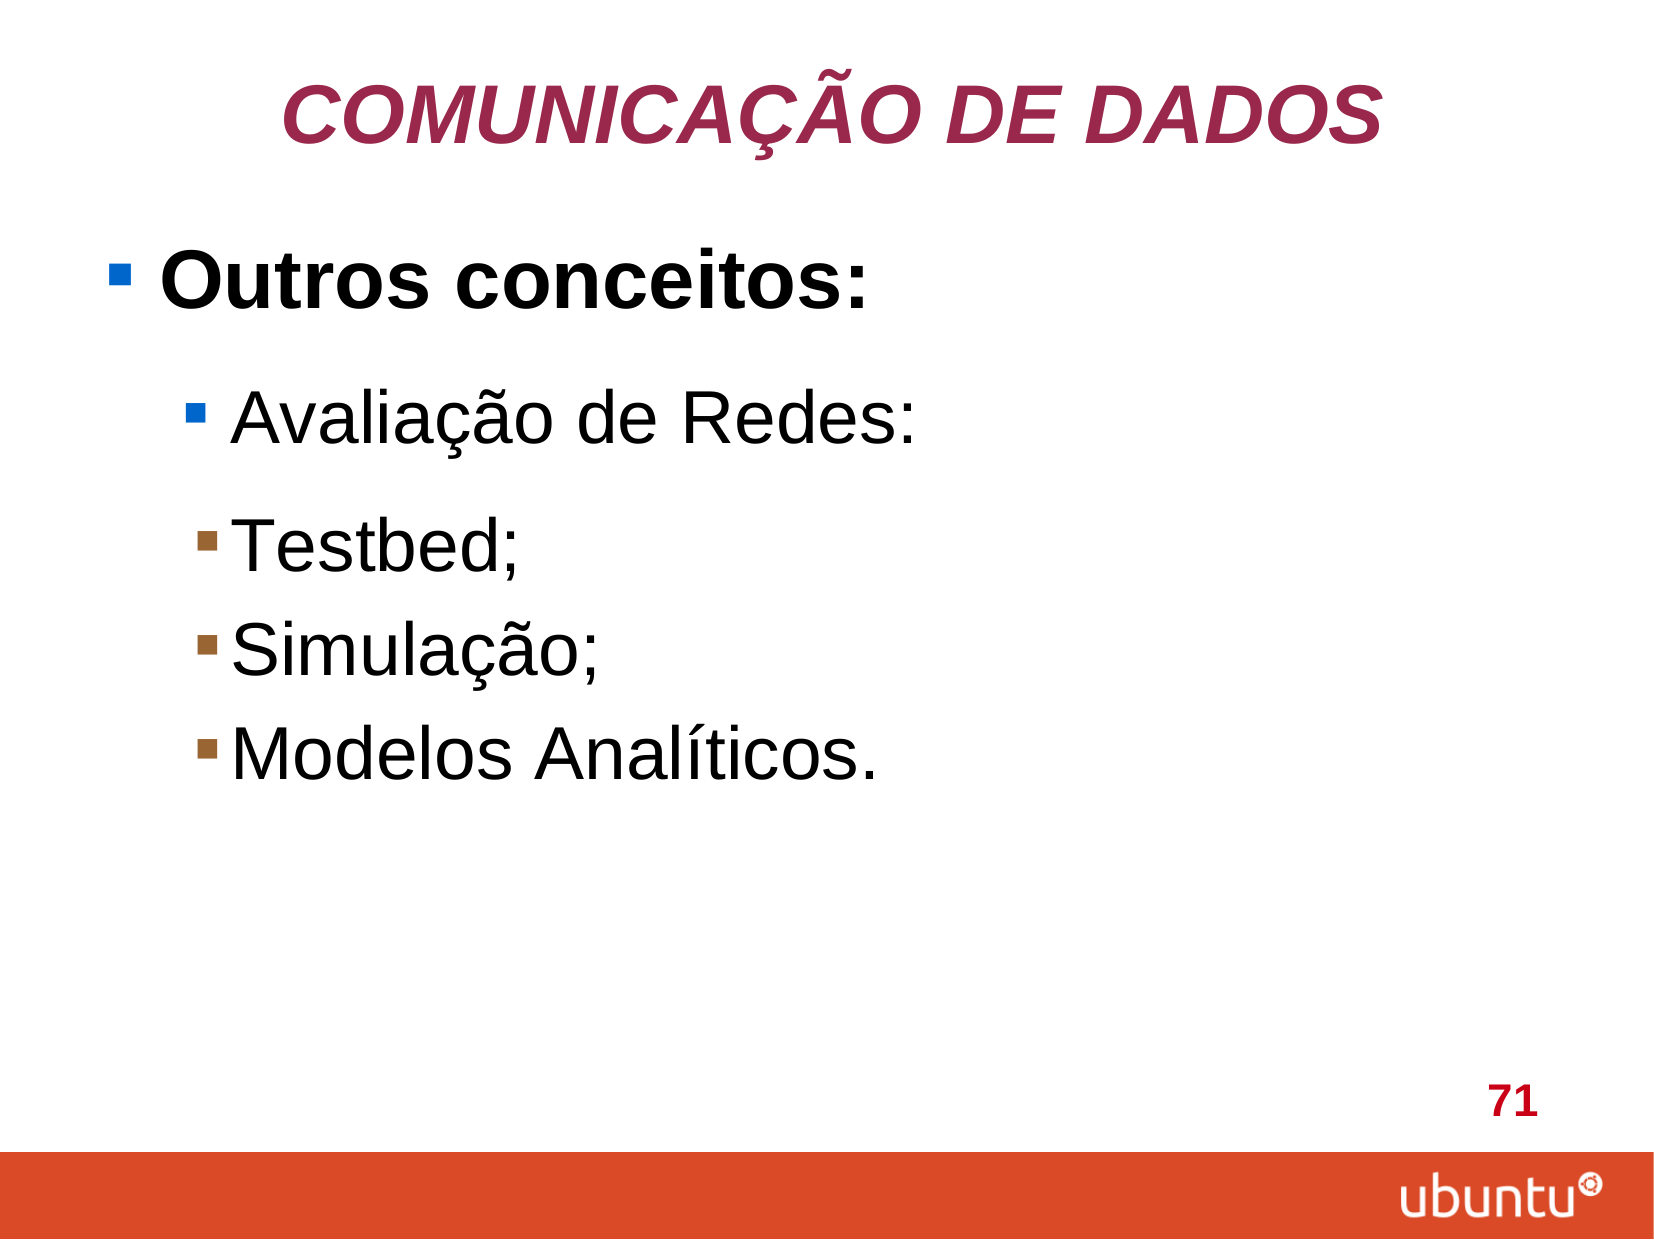

# COMUNICAÇÃO DE DADOS
Outros conceitos:
Avaliação de Redes:
Testbed;
Simulação;
Modelos Analíticos.